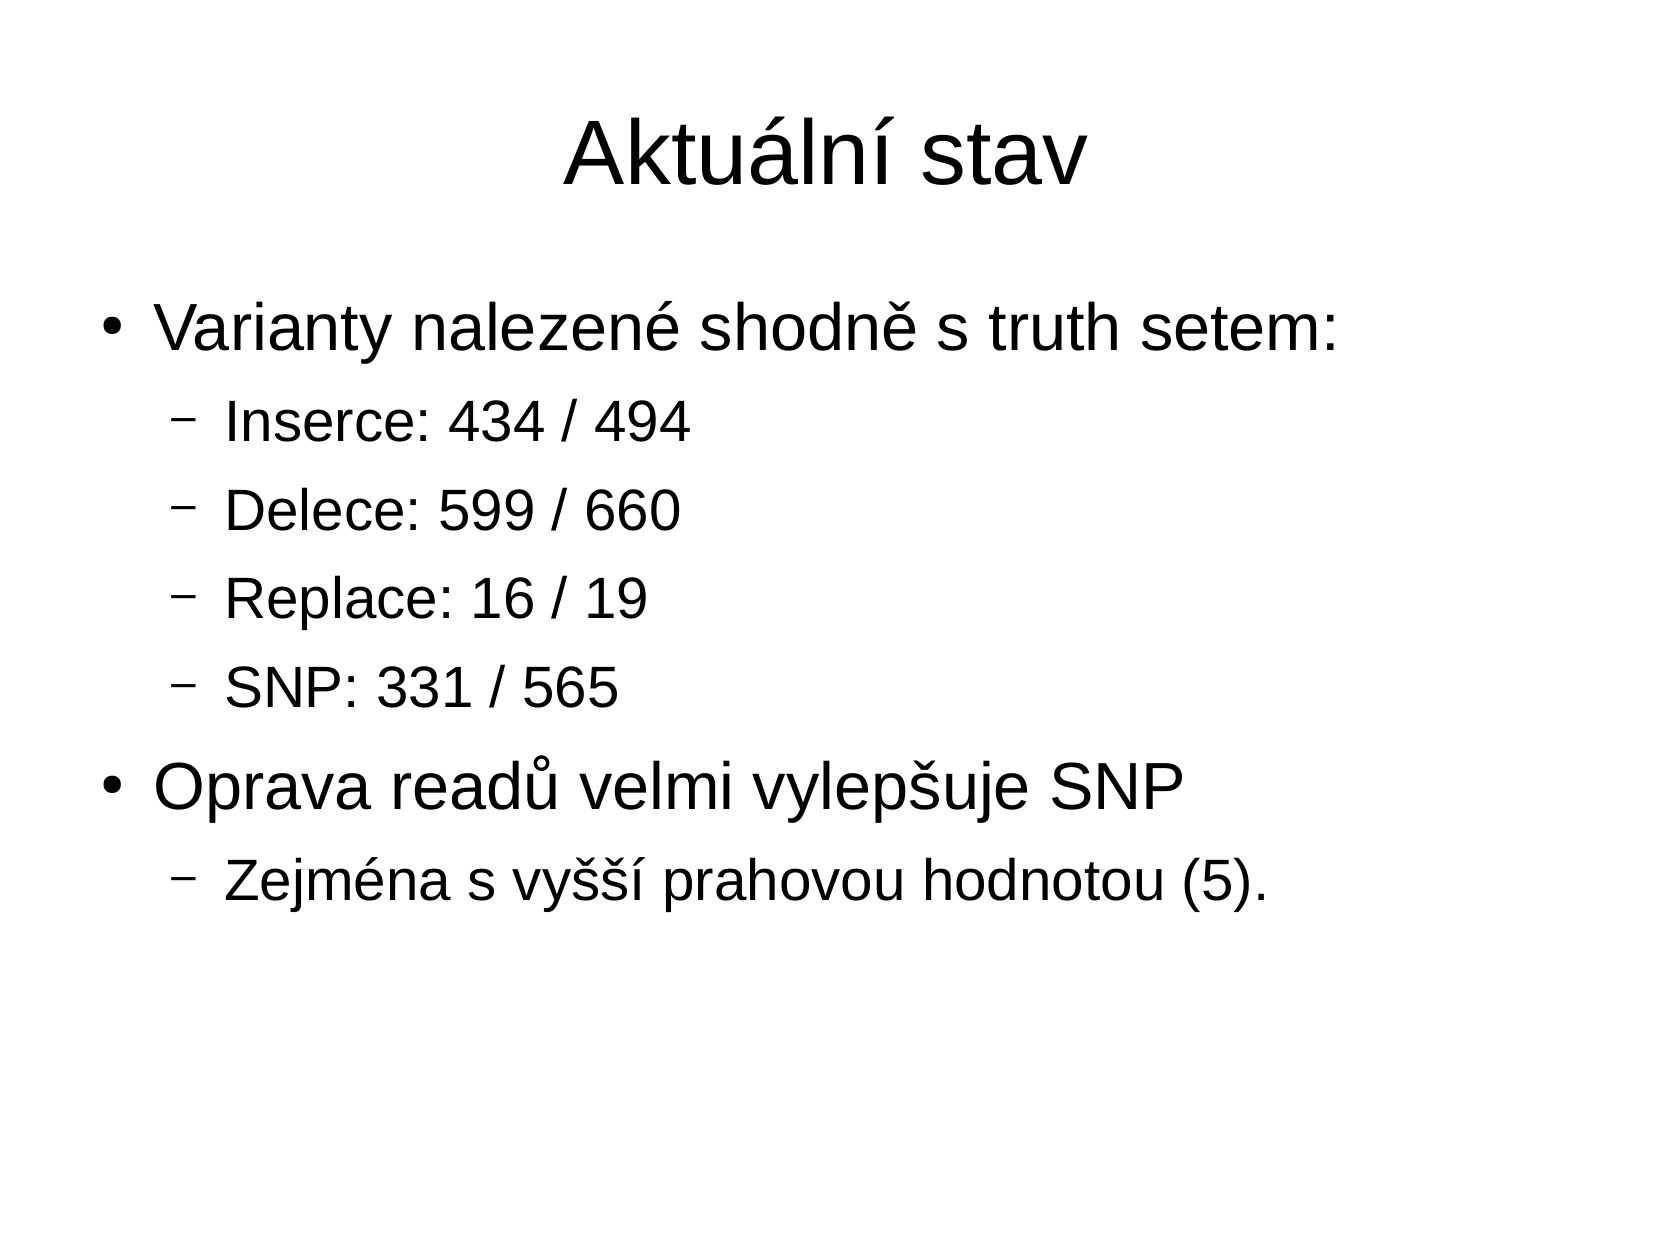

# Aktuální stav
Varianty nalezené shodně s truth setem:
Inserce: 434 / 494
Delece: 599 / 660
Replace: 16 / 19
SNP: 331 / 565
Oprava readů velmi vylepšuje SNP
Zejména s vyšší prahovou hodnotou (5).